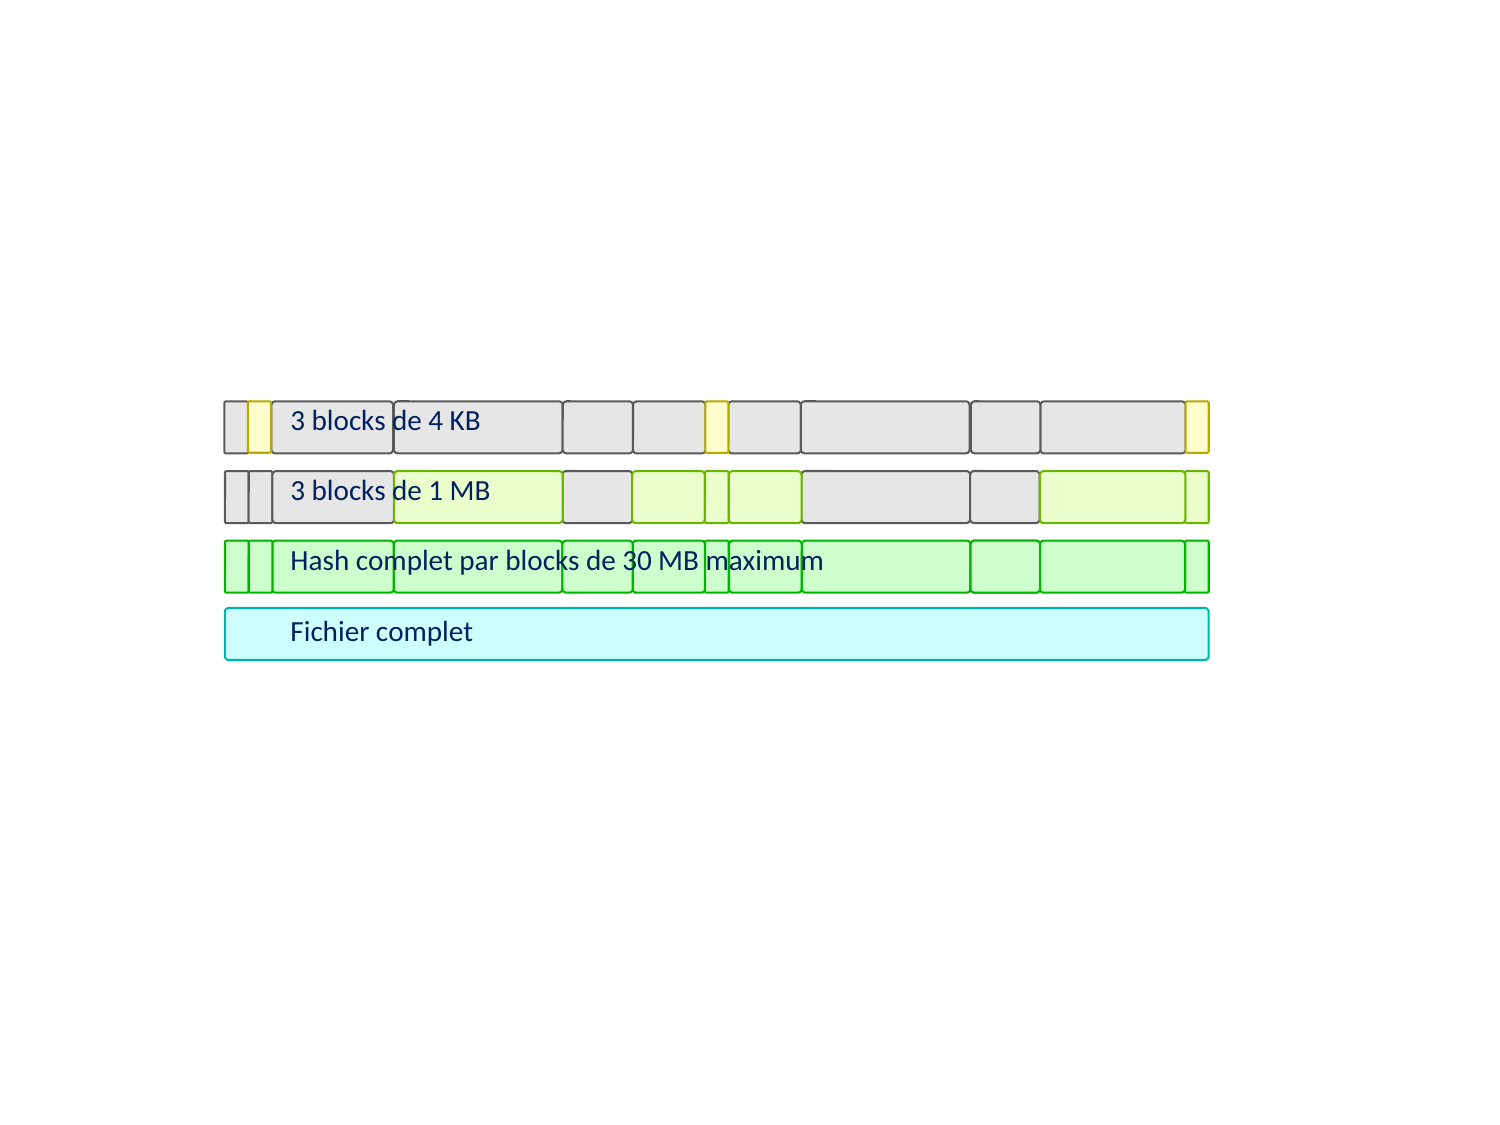

3 blocks de 4 KB
3 blocks de 1 MB
Hash complet par blocks de 30 MB maximum
Fichier complet